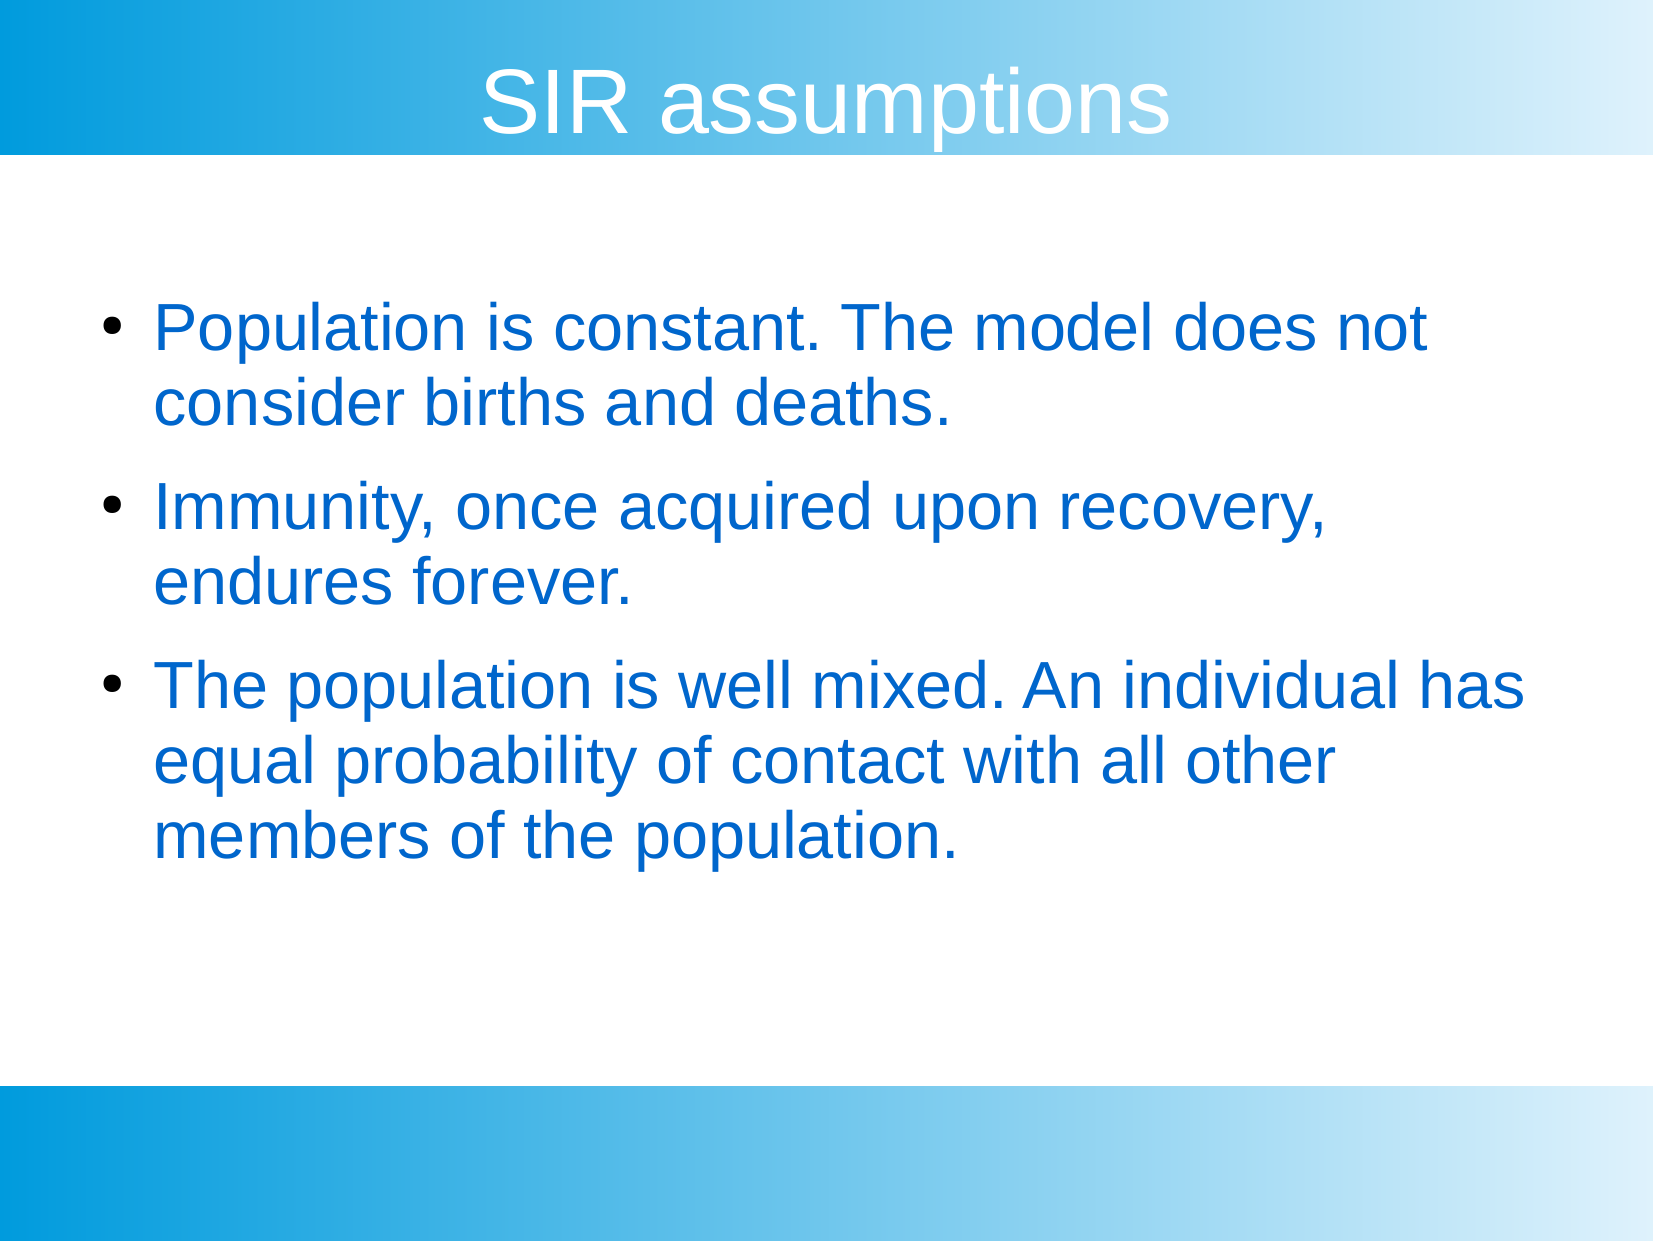

# SIR assumptions
Population is constant. The model does not consider births and deaths.
Immunity, once acquired upon recovery, endures forever.
The population is well mixed. An individual has equal probability of contact with all other members of the population.